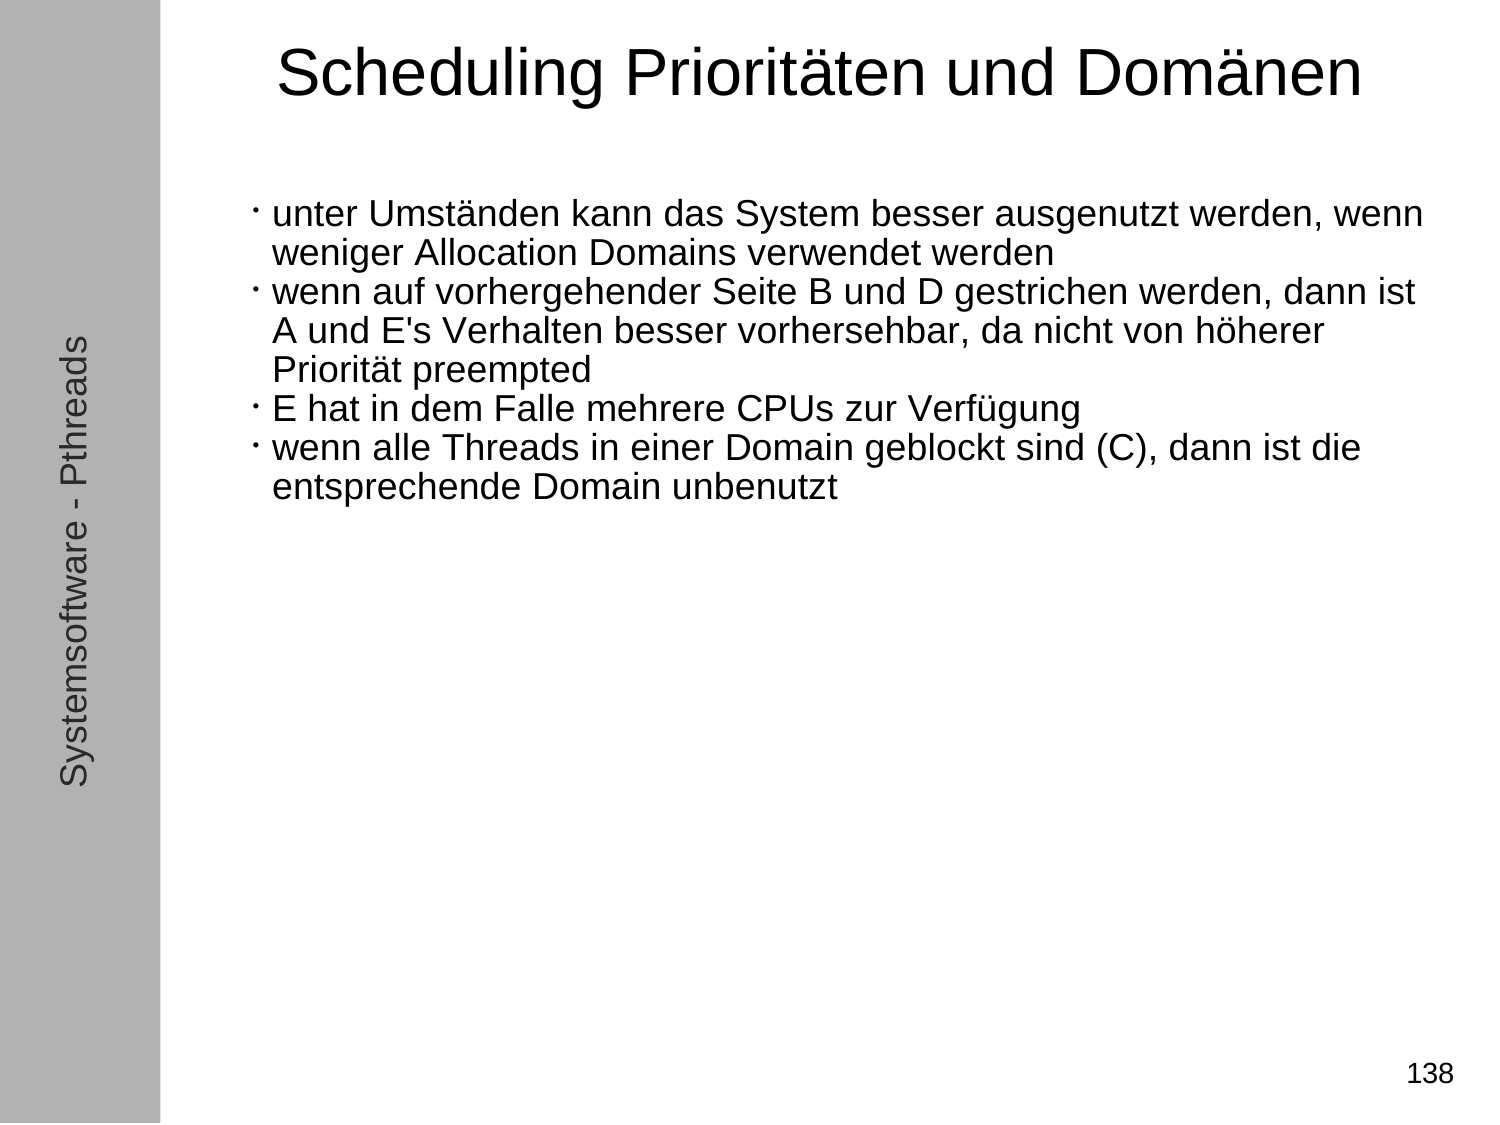

Scheduling Prioritäten und Domänen
unter Umständen kann das System besser ausgenutzt werden, wenn weniger Allocation Domains verwendet werden
wenn auf vorhergehender Seite B und D gestrichen werden, dann ist A und E's Verhalten besser vorhersehbar, da nicht von höherer Priorität preempted
E hat in dem Falle mehrere CPUs zur Verfügung
wenn alle Threads in einer Domain geblockt sind (C), dann ist die entsprechende Domain unbenutzt
Systemsoftware - Pthreads